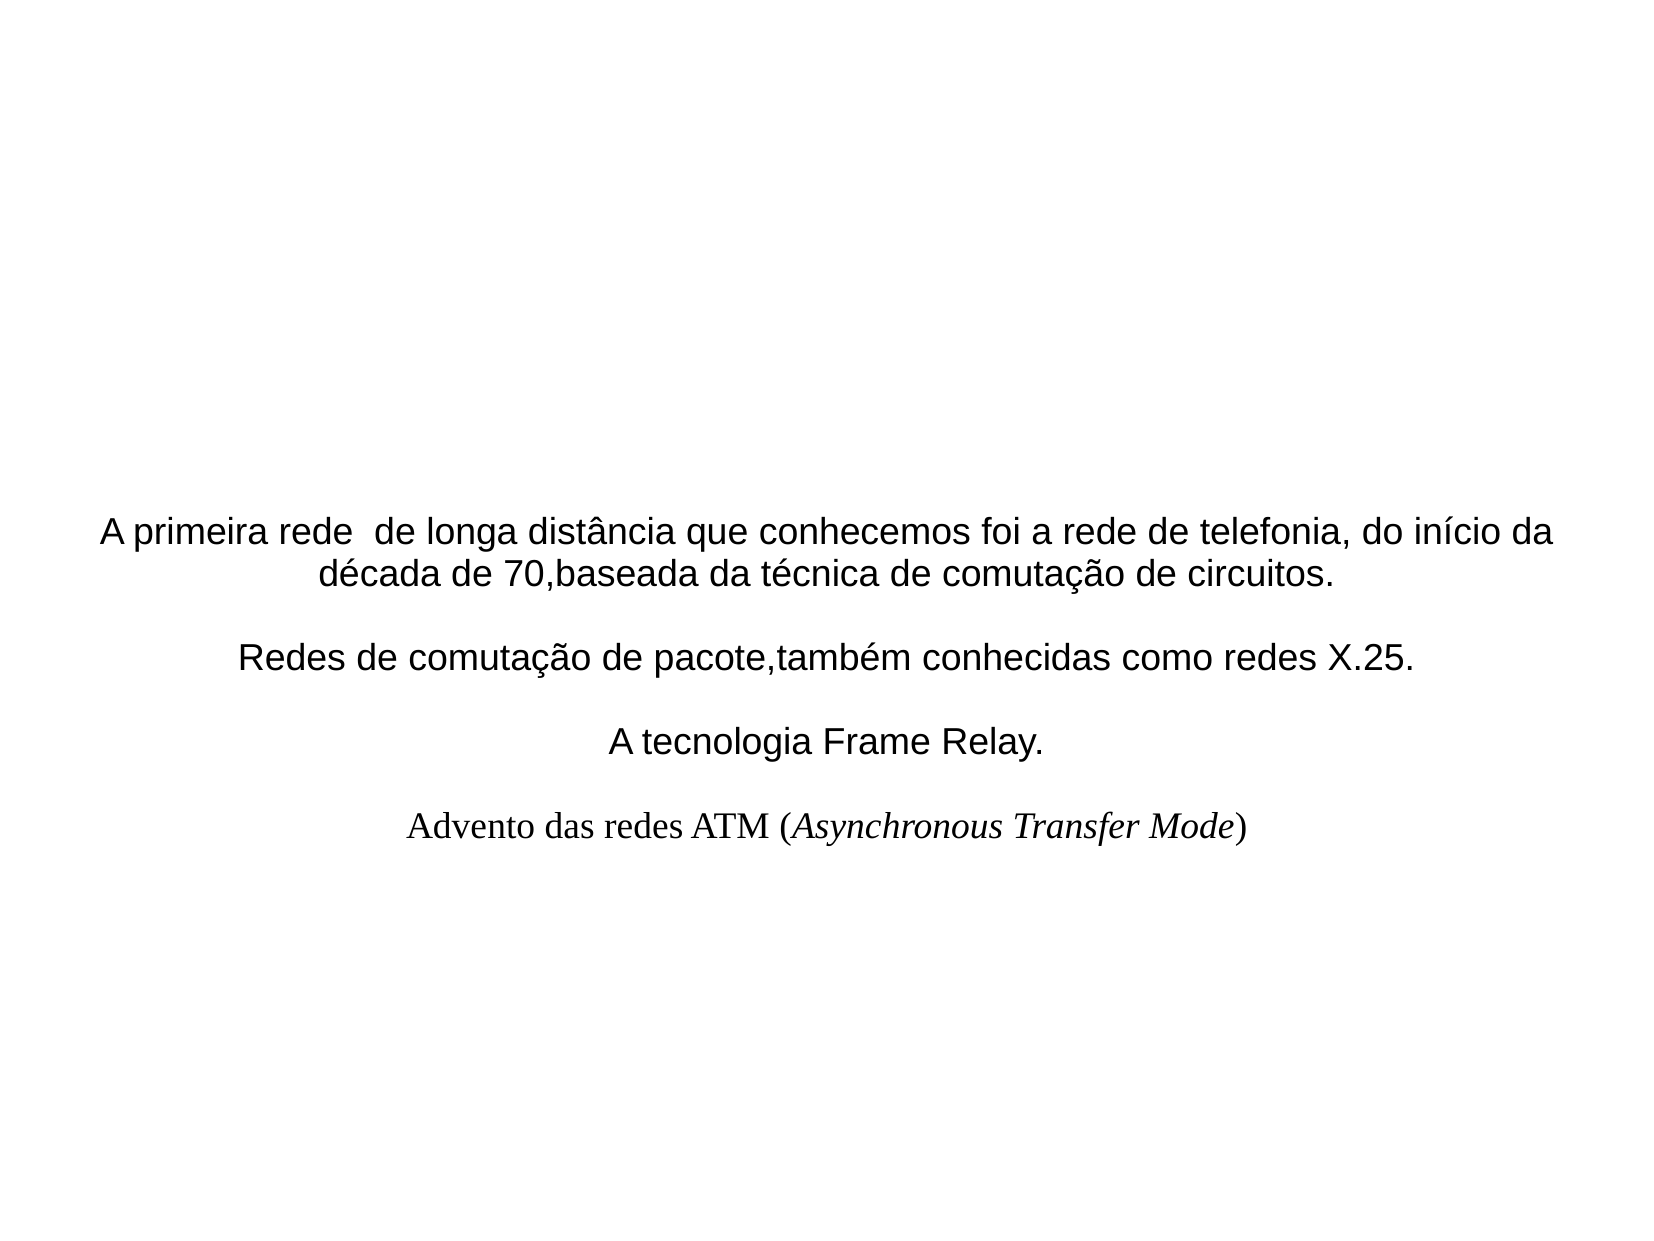

#
A primeira rede de longa distância que conhecemos foi a rede de telefonia, do início da década de 70,baseada da técnica de comutação de circuitos.
Redes de comutação de pacote,também conhecidas como redes X.25.
A tecnologia Frame Relay.
Advento das redes ATM (Asynchronous Transfer Mode)